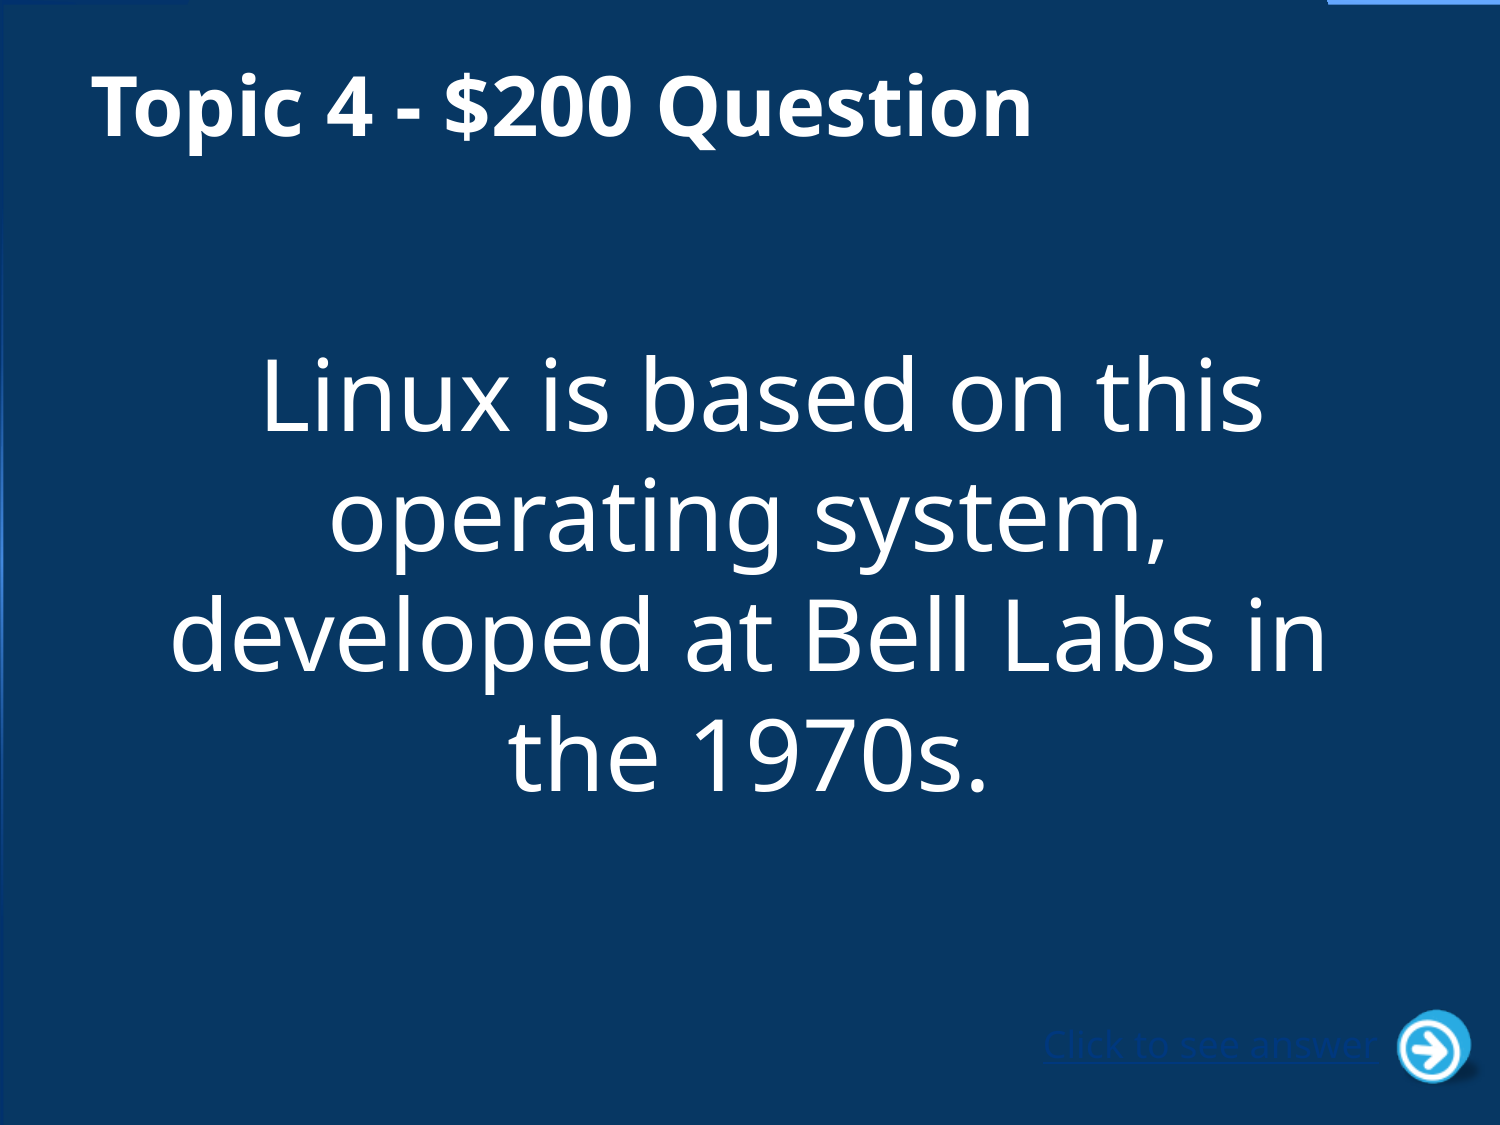

Topic 4 - $200 Question
# Linux is based on this operating system, developed at Bell Labs in the 1970s.
Click to see answer